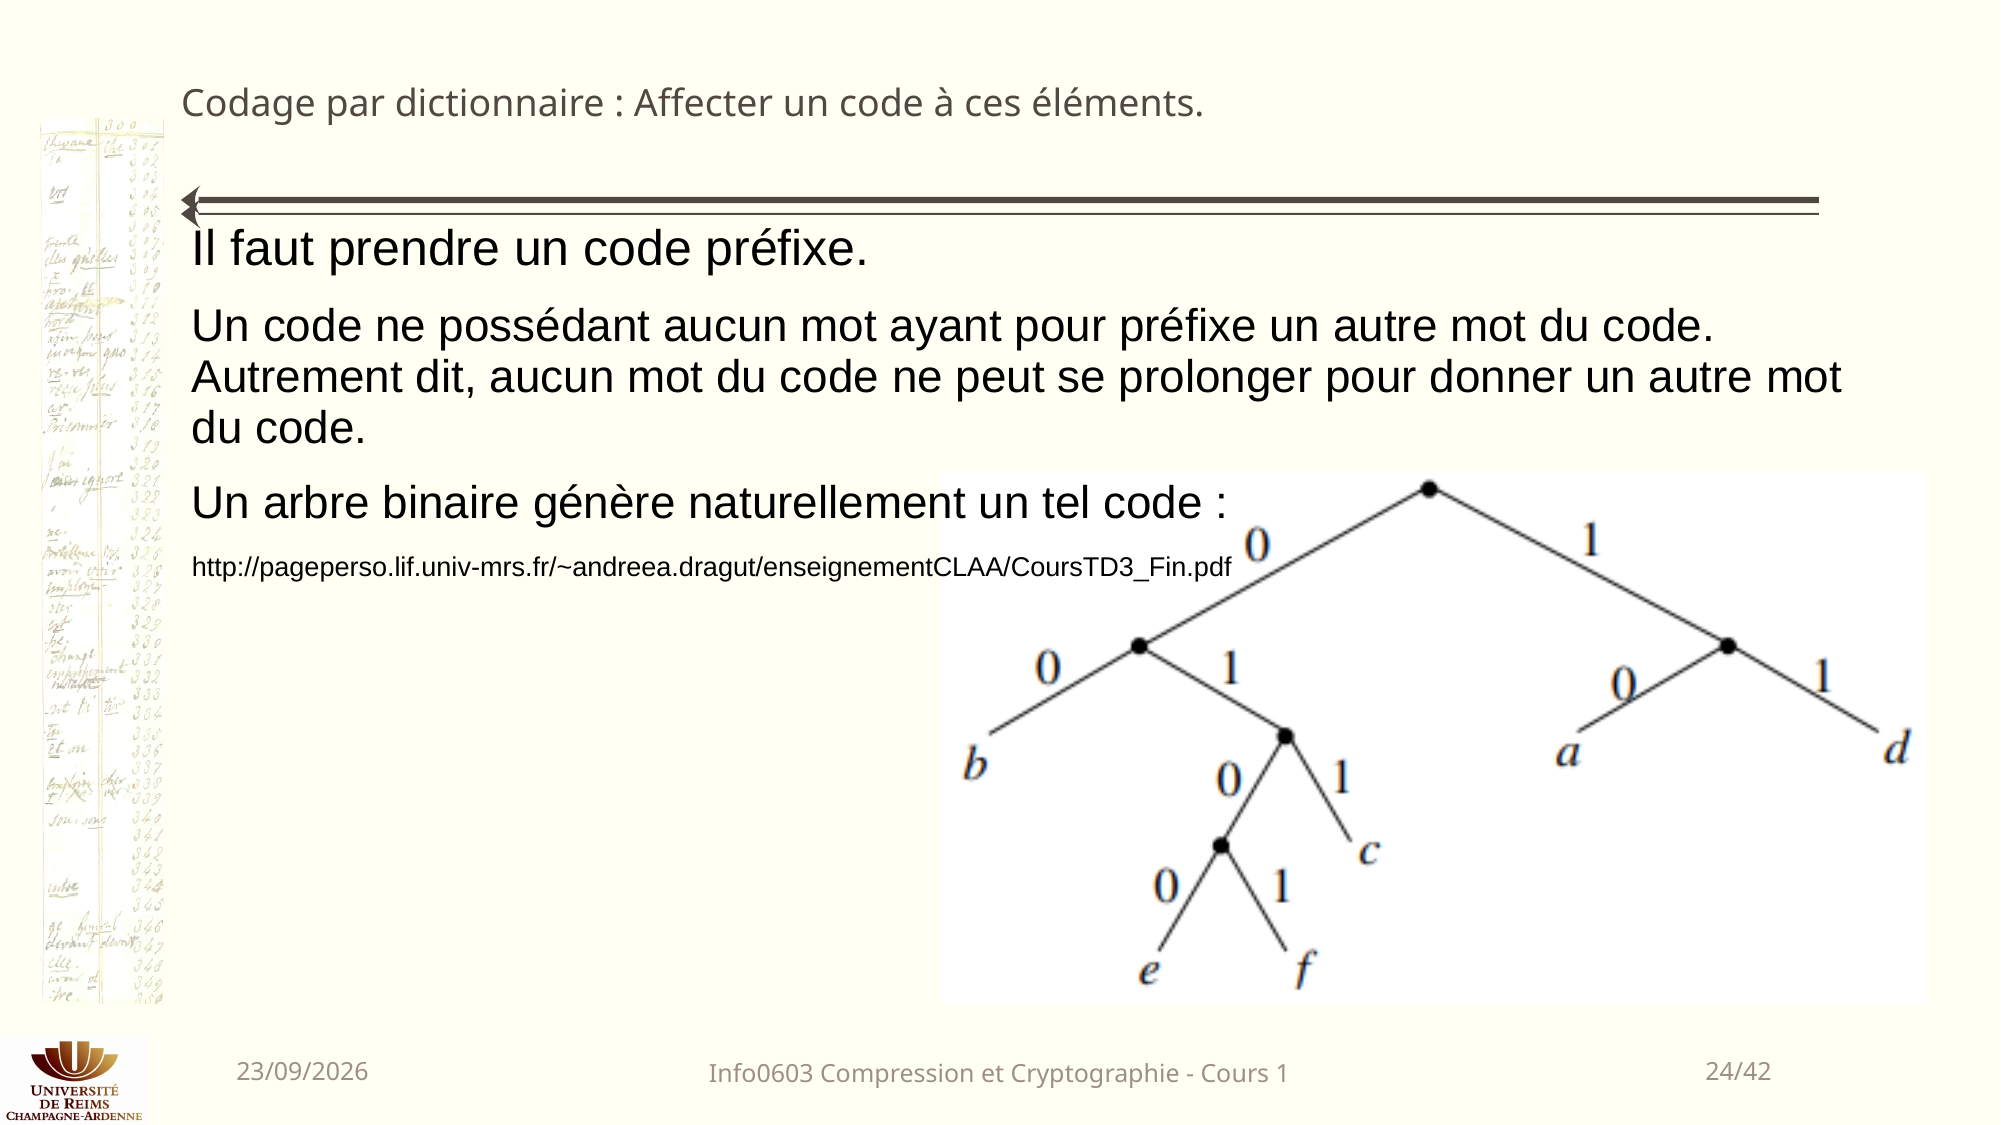

# Codage par dictionnaire : Affecter un code à ces éléments.
Il faut prendre un code préfixe.
Un code ne possédant aucun mot ayant pour préfixe un autre mot du code.
Autrement dit, aucun mot du code ne peut se prolonger pour donner un autre mot du code.
Un arbre binaire génère naturellement un tel code :
http://pageperso.lif.univ-mrs.fr/~andreea.dragut/enseignementCLAA/CoursTD3_Fin.pdf